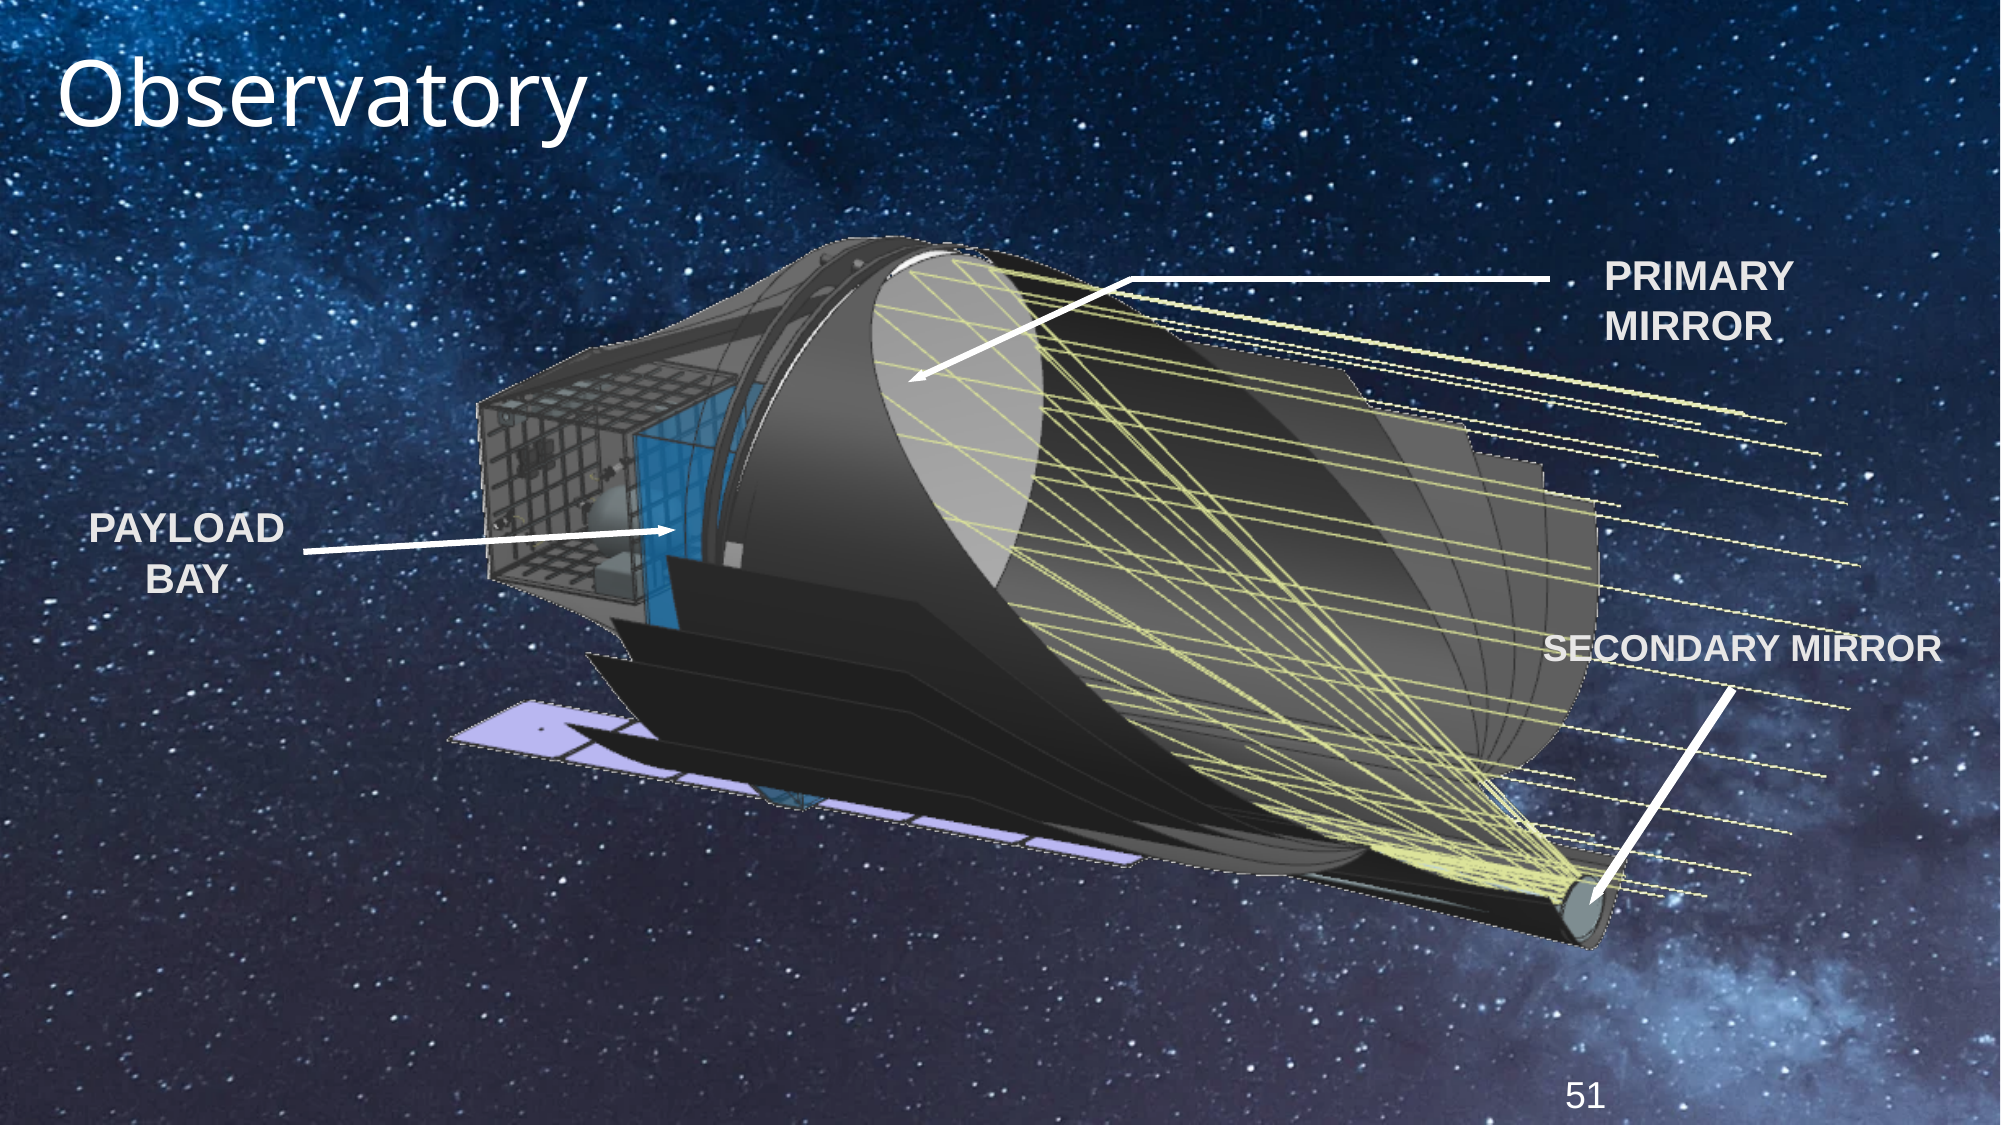

# Observatory
PRIMARY
MIRROR
PAYLOAD
BAY
SECONDARY MIRROR
49